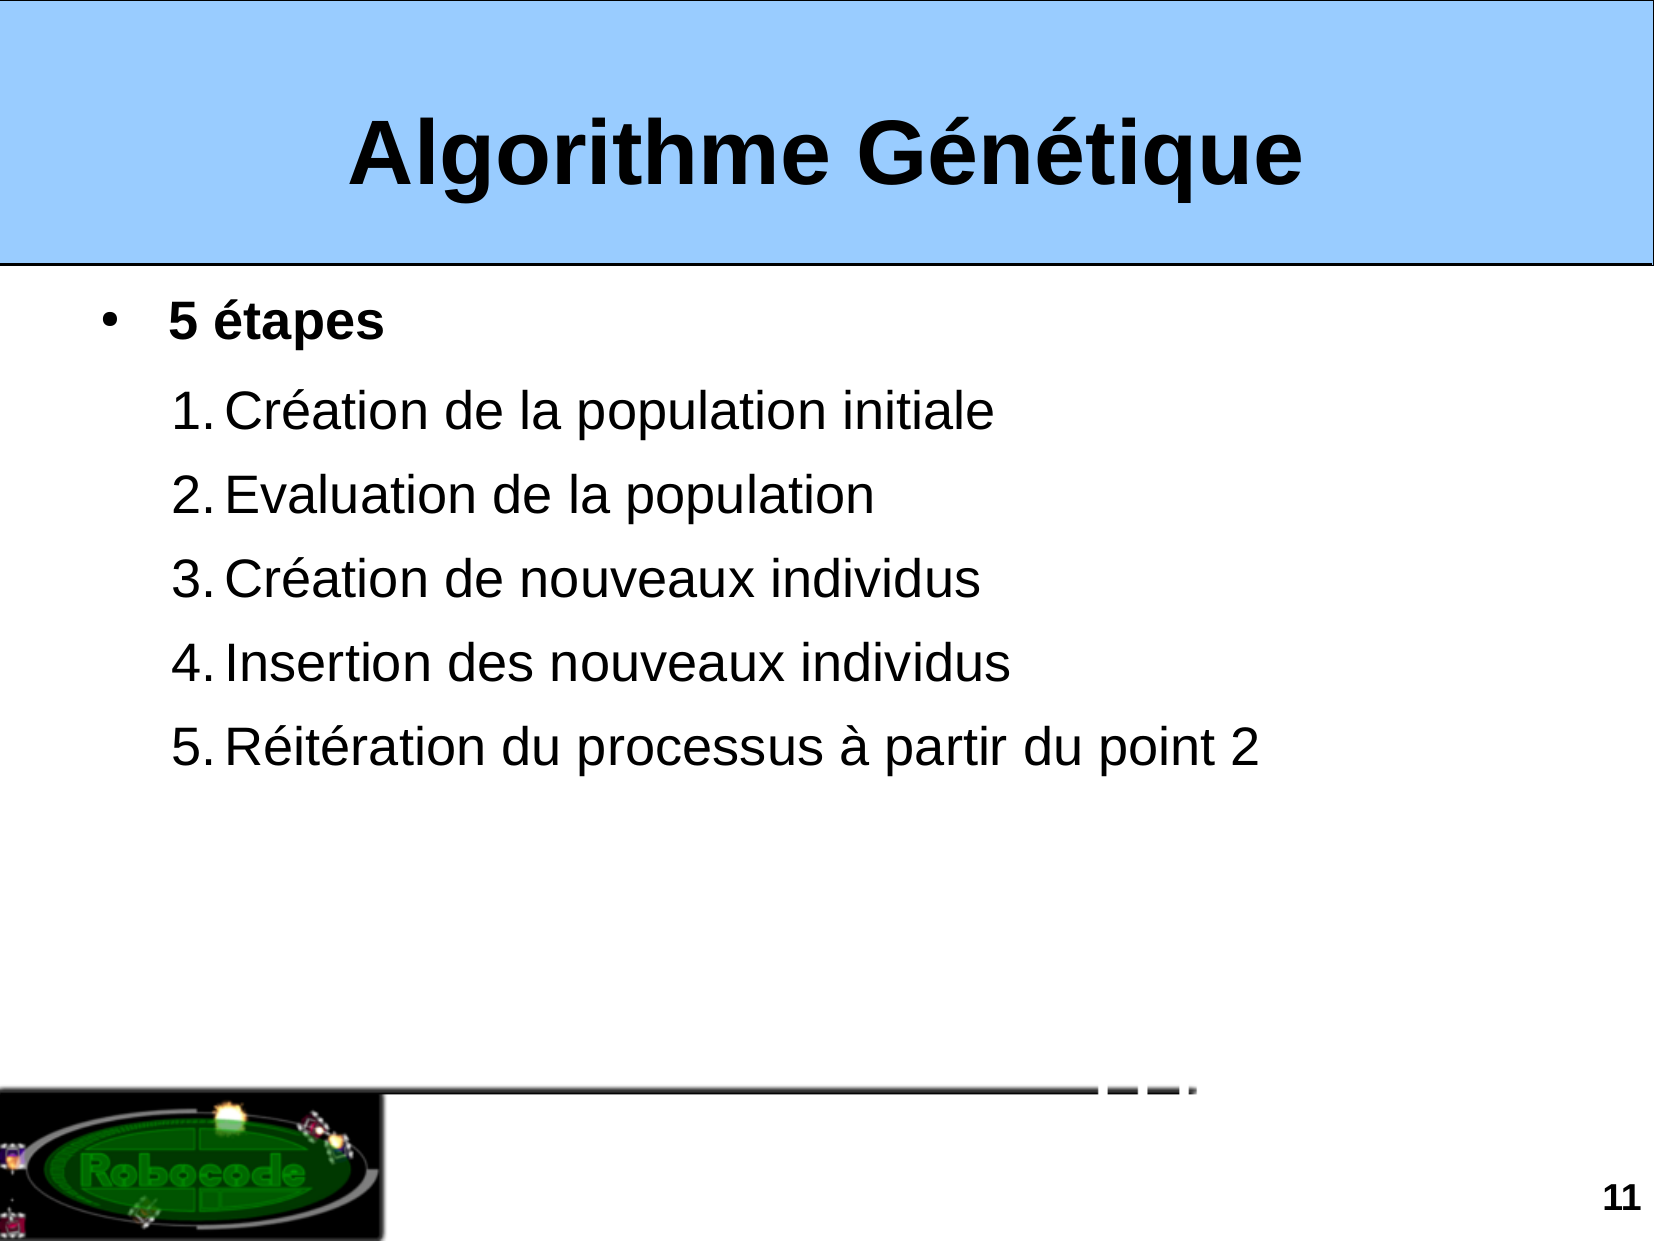

# Algorithme Génétique
 5 étapes
Création de la population initiale
Evaluation de la population
Création de nouveaux individus
Insertion des nouveaux individus
Réitération du processus à partir du point 2